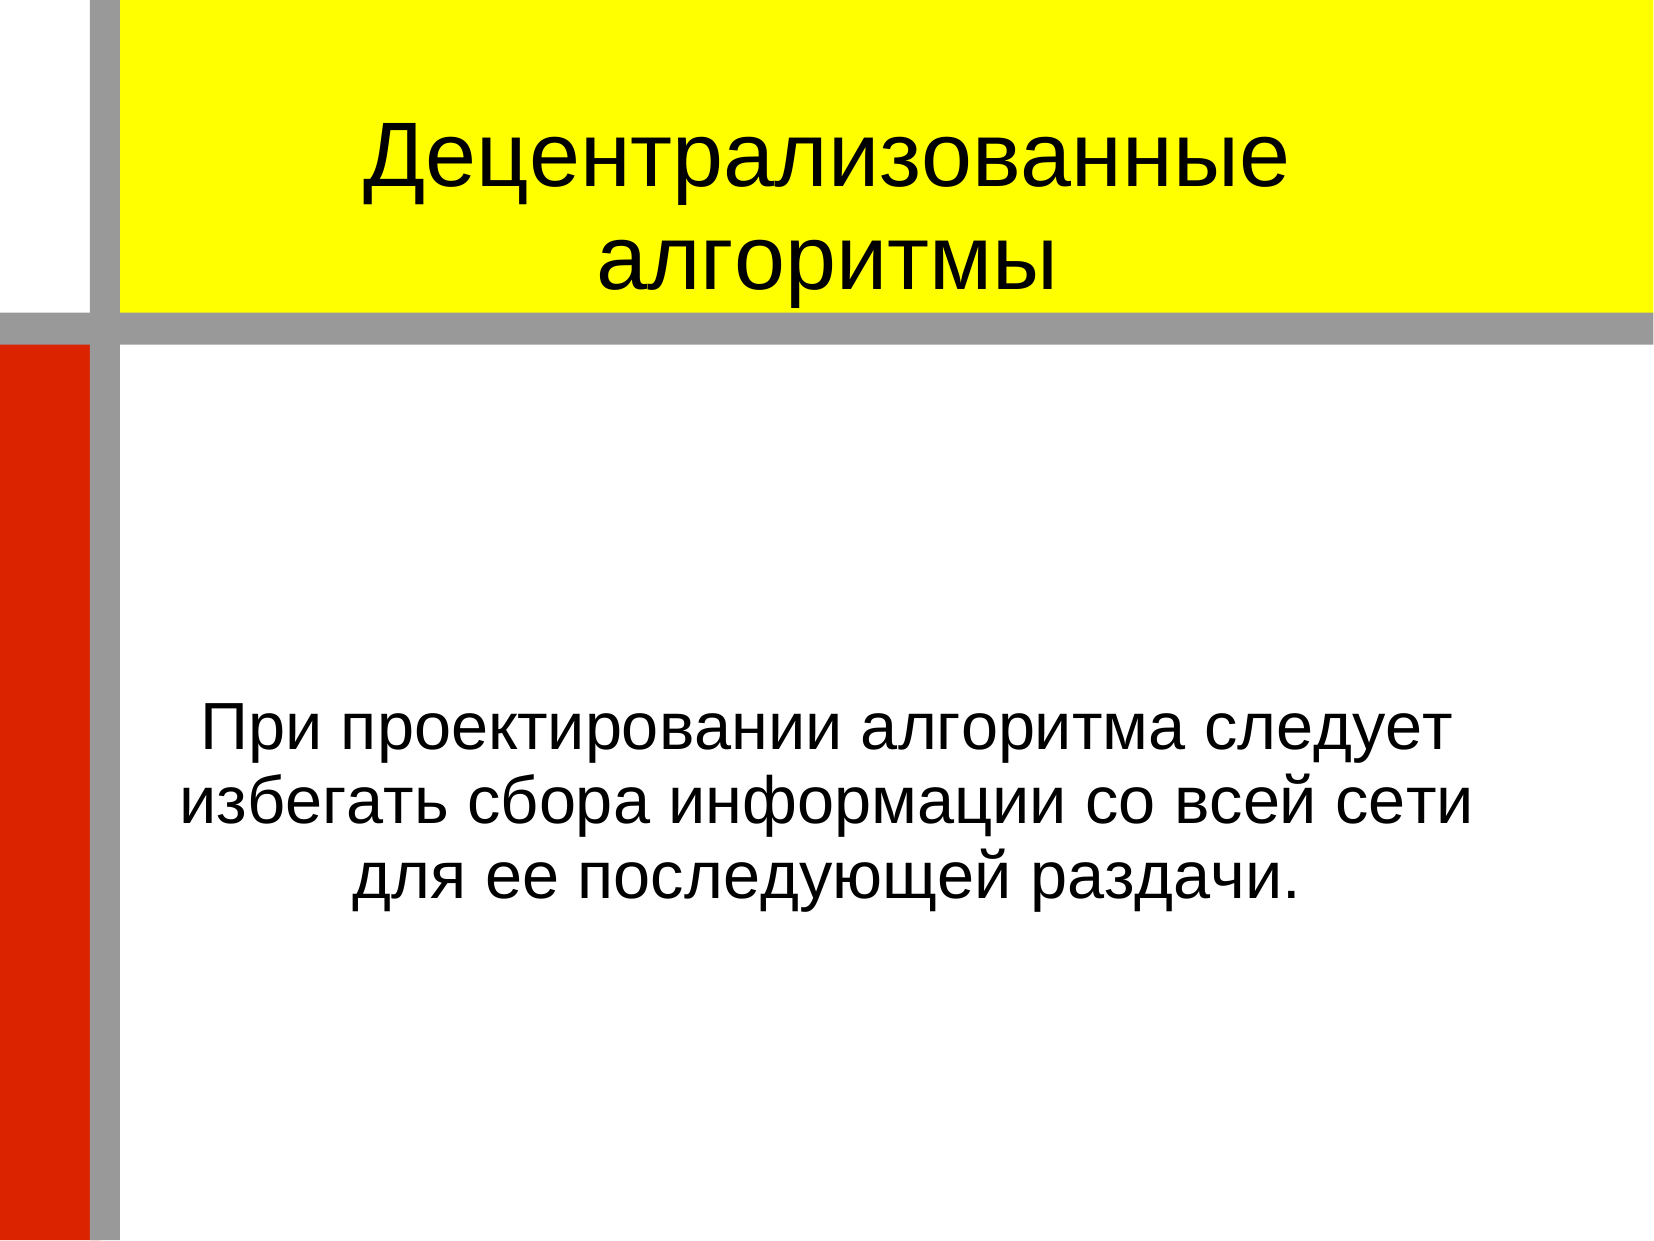

# Децентрализованные алгоритмы
При проектировании алгоритма следует избегать сбора информации со всей сети для ее последующей раздачи.